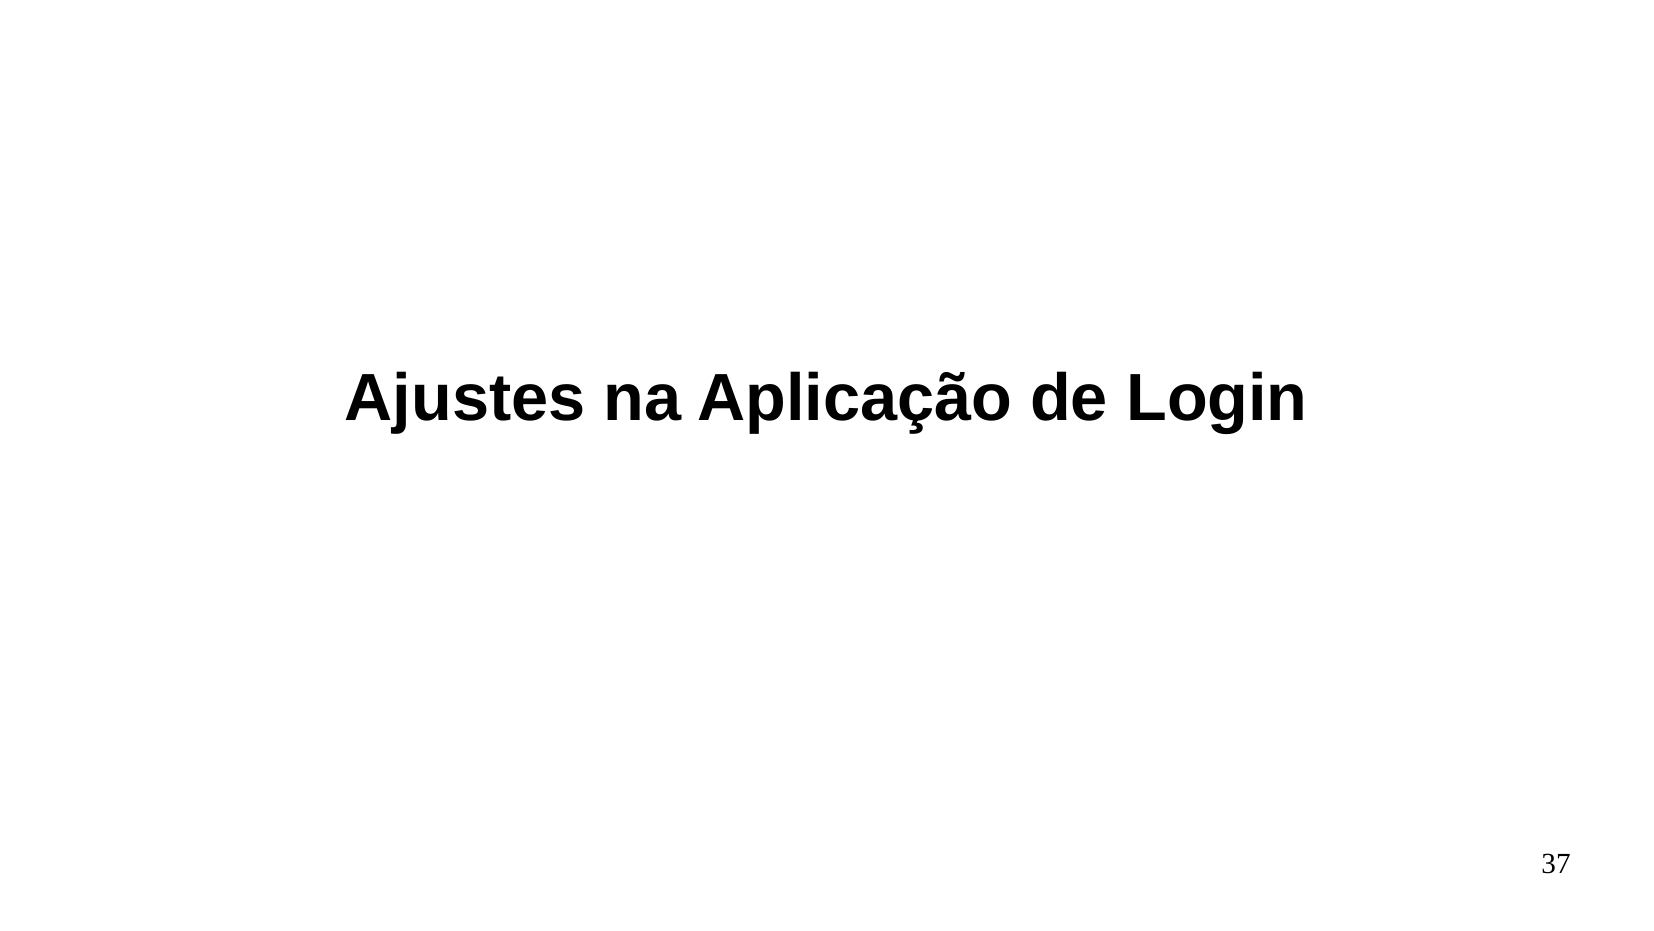

# Ajustes na Aplicação de Login
37